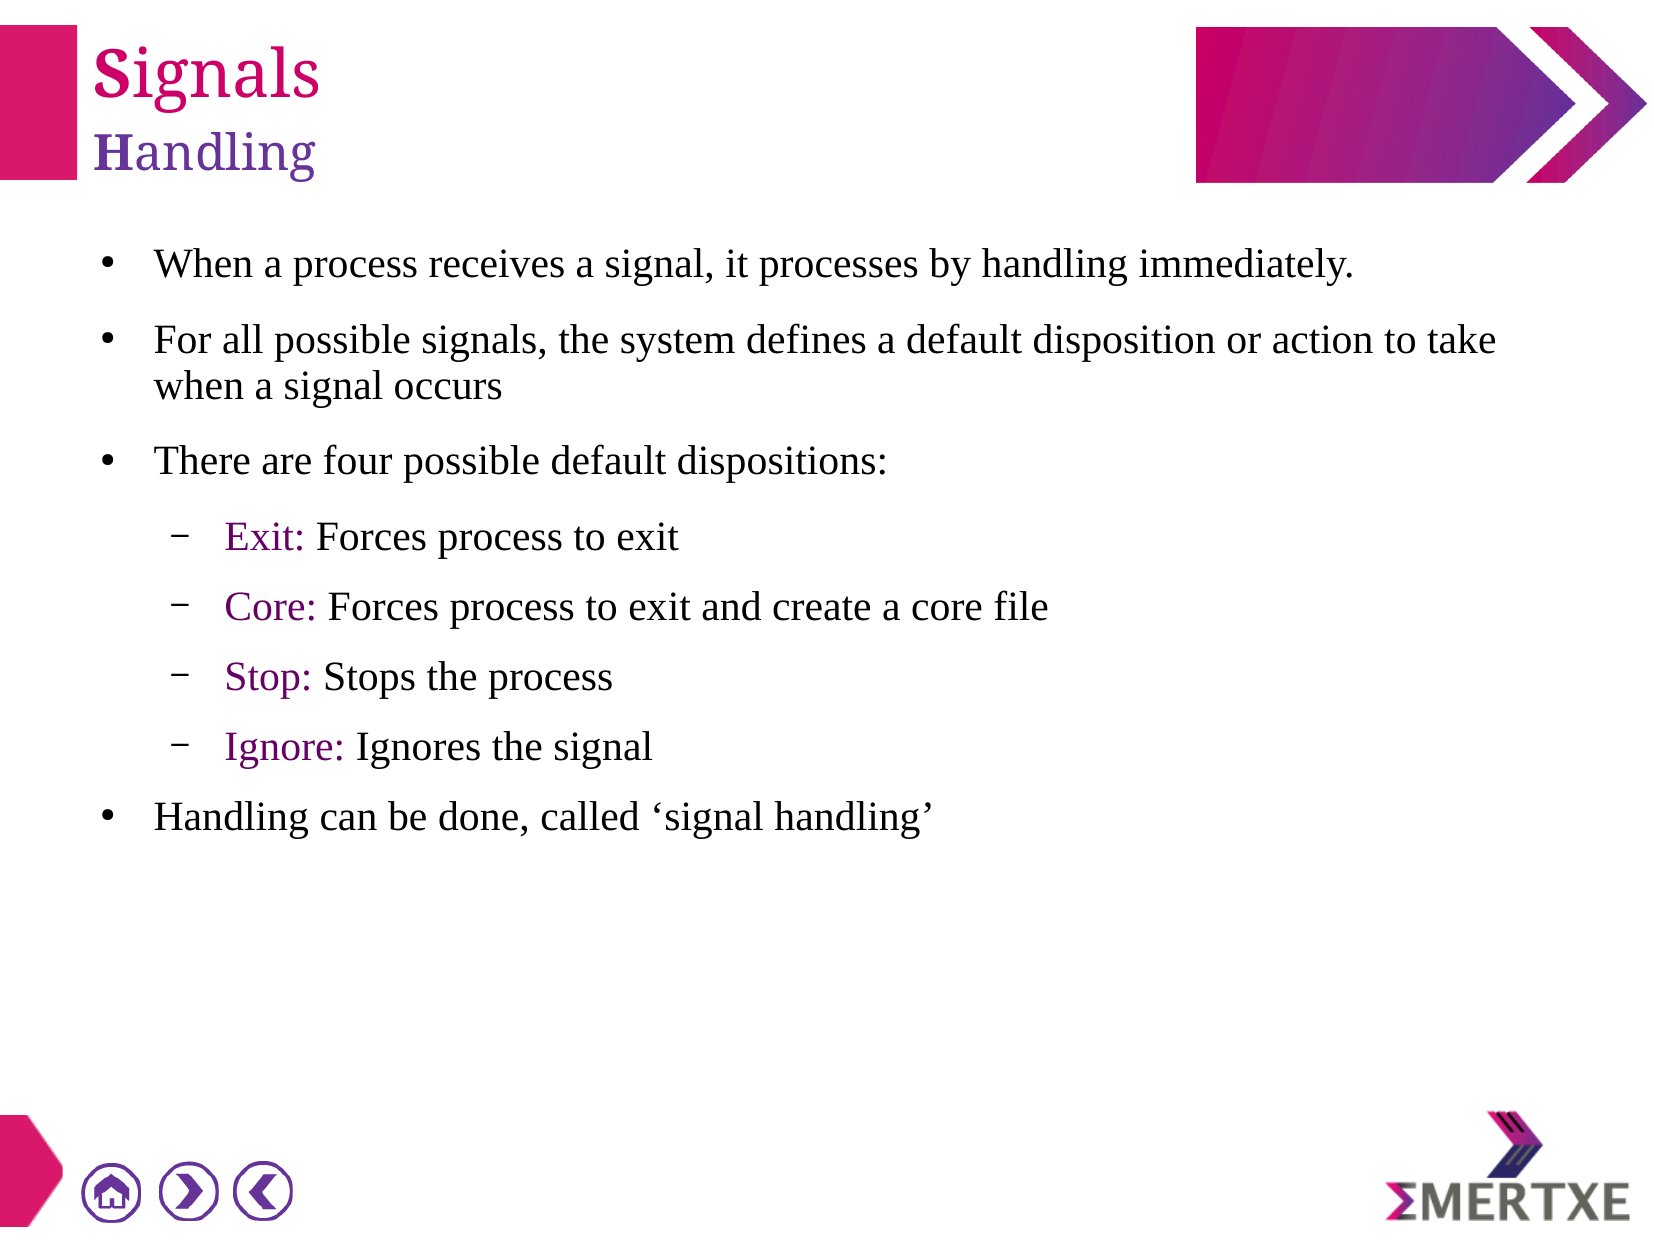

# Signals Handling
When a process receives a signal, it processes by handling immediately.
For all possible signals, the system defines a default disposition or action to take when a signal occurs
There are four possible default dispositions:
Exit: Forces process to exit
Core: Forces process to exit and create a core file
Stop: Stops the process
Ignore: Ignores the signal
Handling can be done, called ‘signal handling’